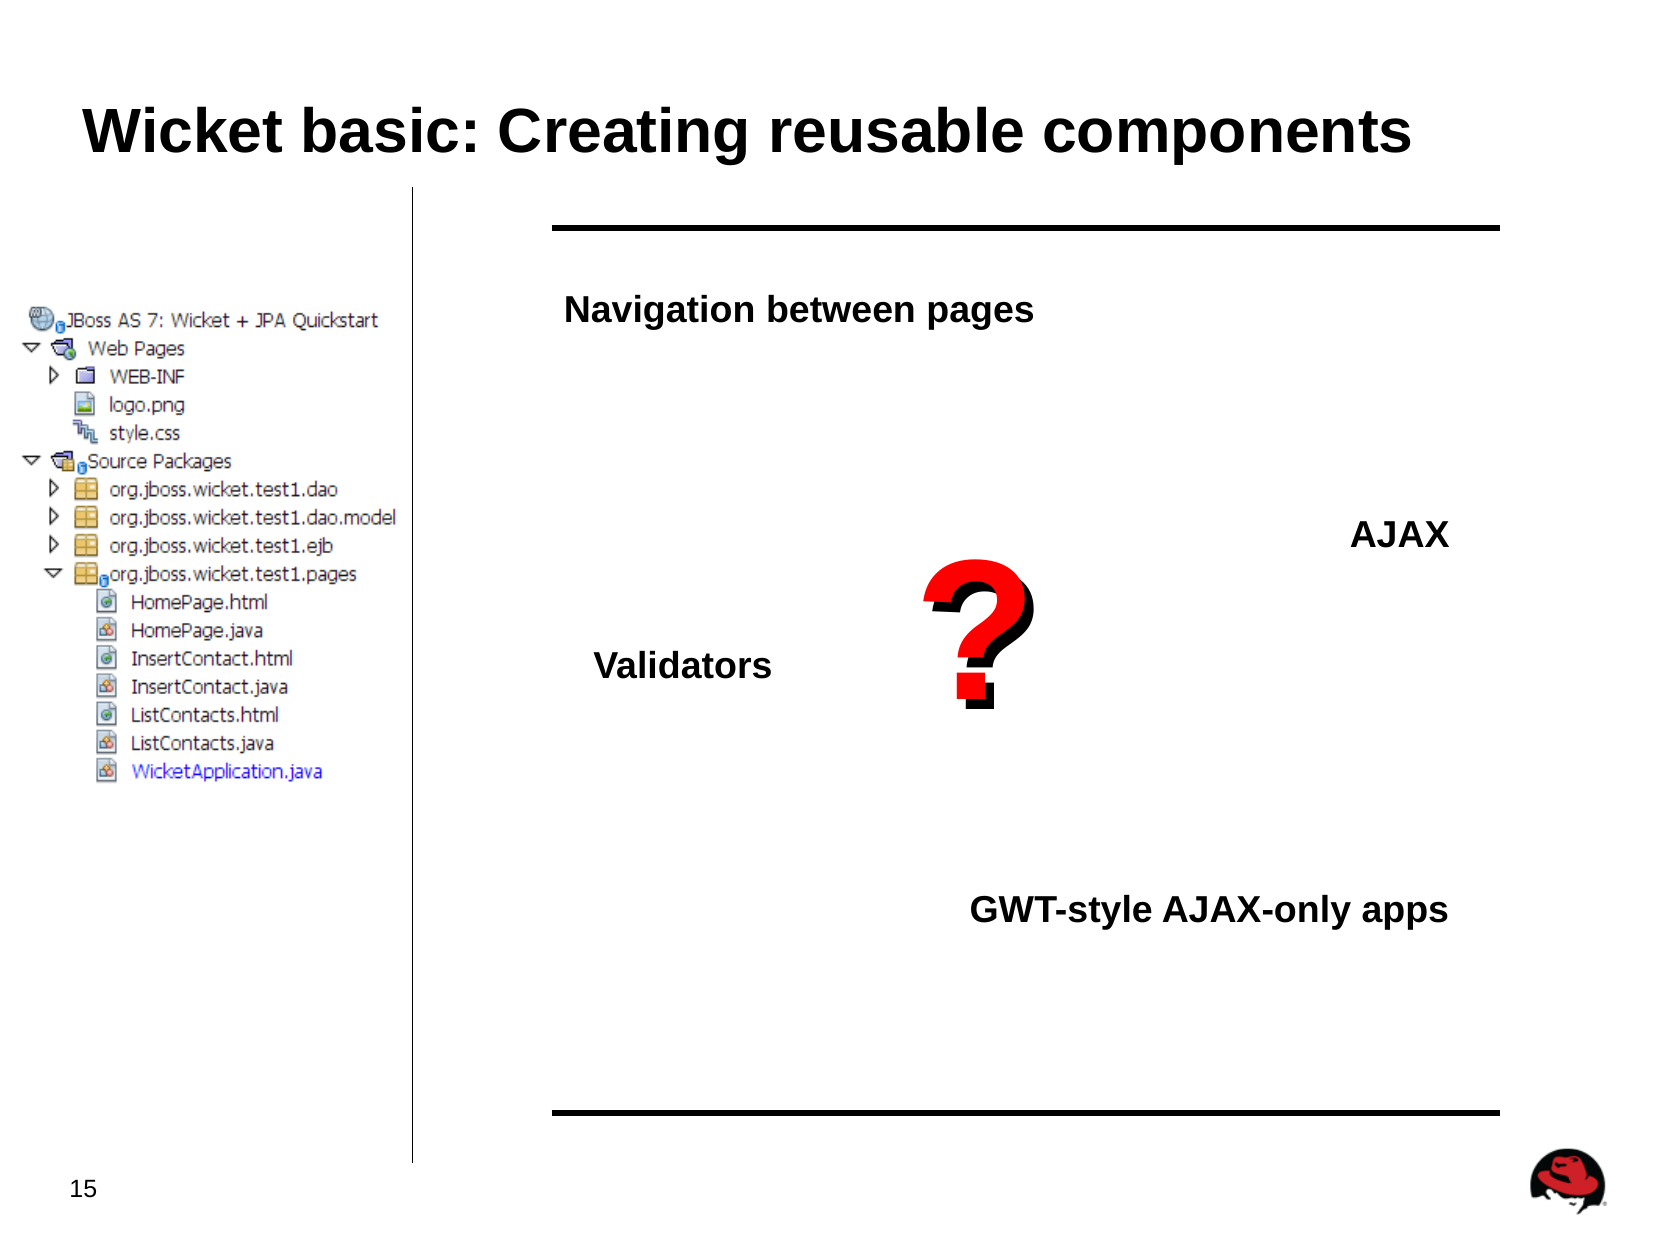

# Wicket basic: Creating reusable components
Navigation between pages
AJAX
?
Validators
GWT-style AJAX-only apps